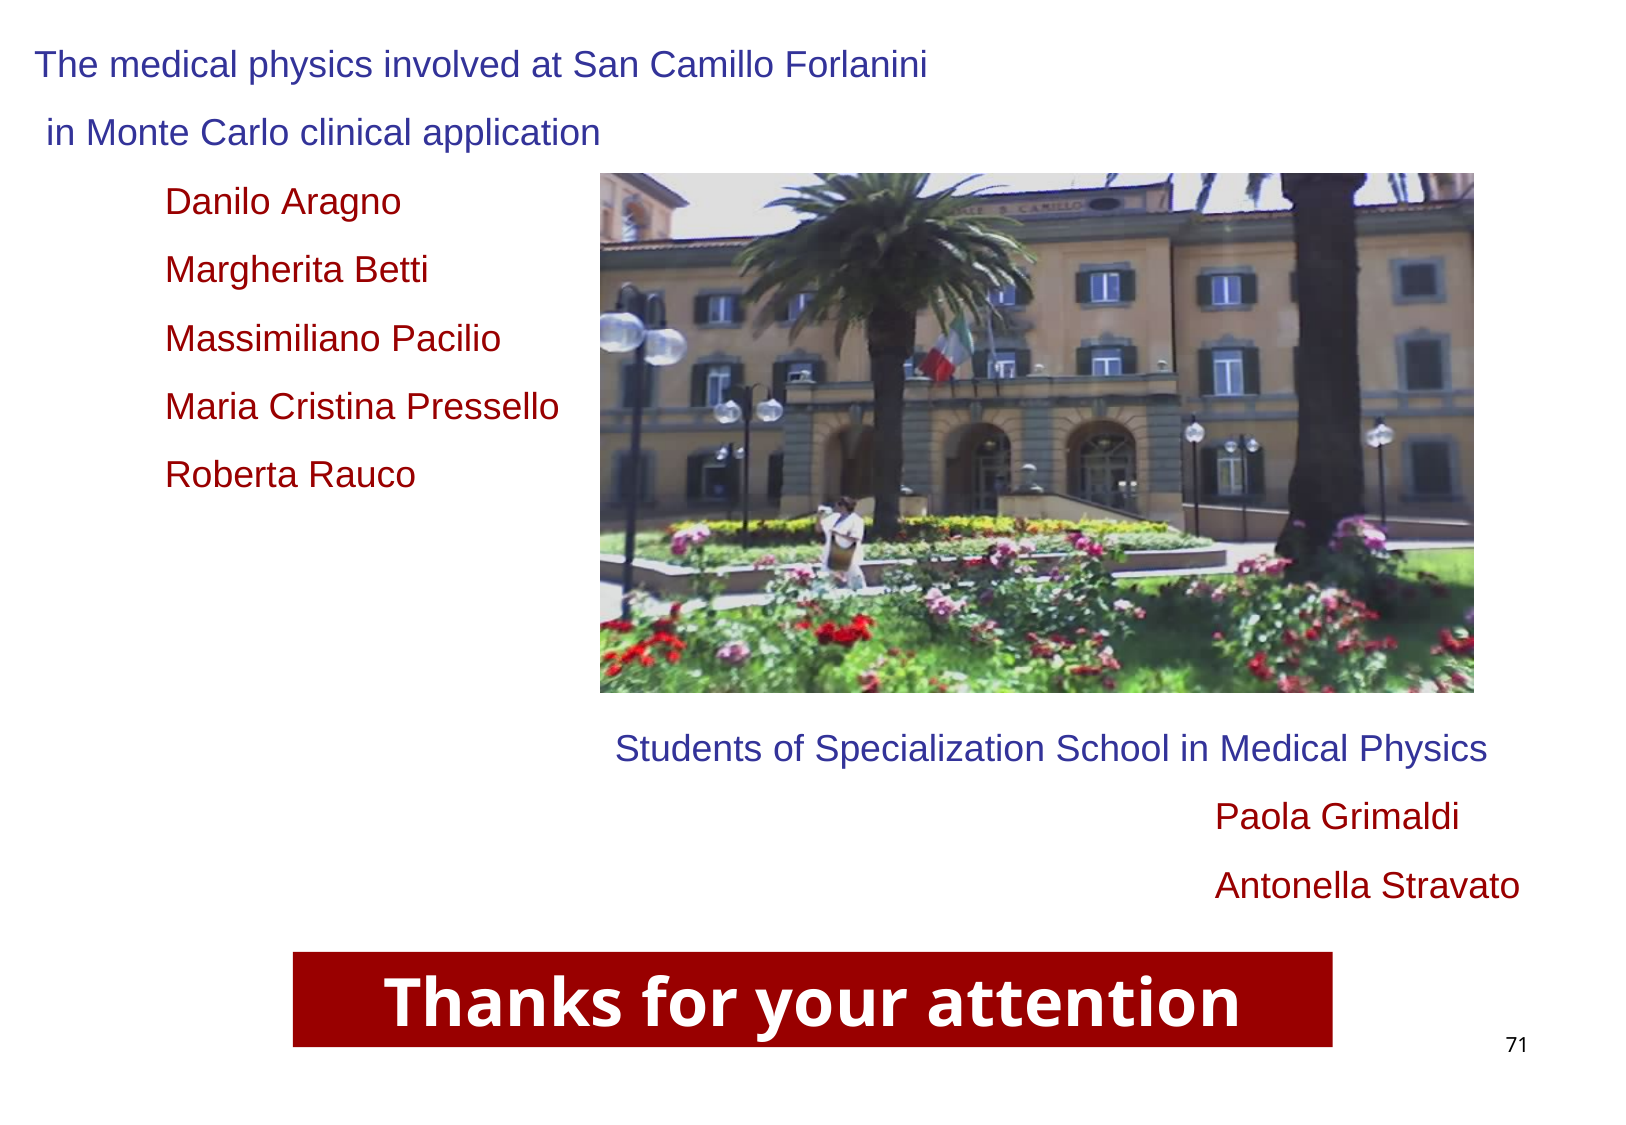

The medical physics involved at San Camillo Forlanini
 in Monte Carlo clinical application
	Danilo Aragno
	Margherita Betti
	Massimiliano Pacilio
	Maria Cristina Pressello
	Roberta Rauco
				Students of Specialization School in Medical Physics
								Paola Grimaldi
								Antonella Stravato
Thanks for your attention
71